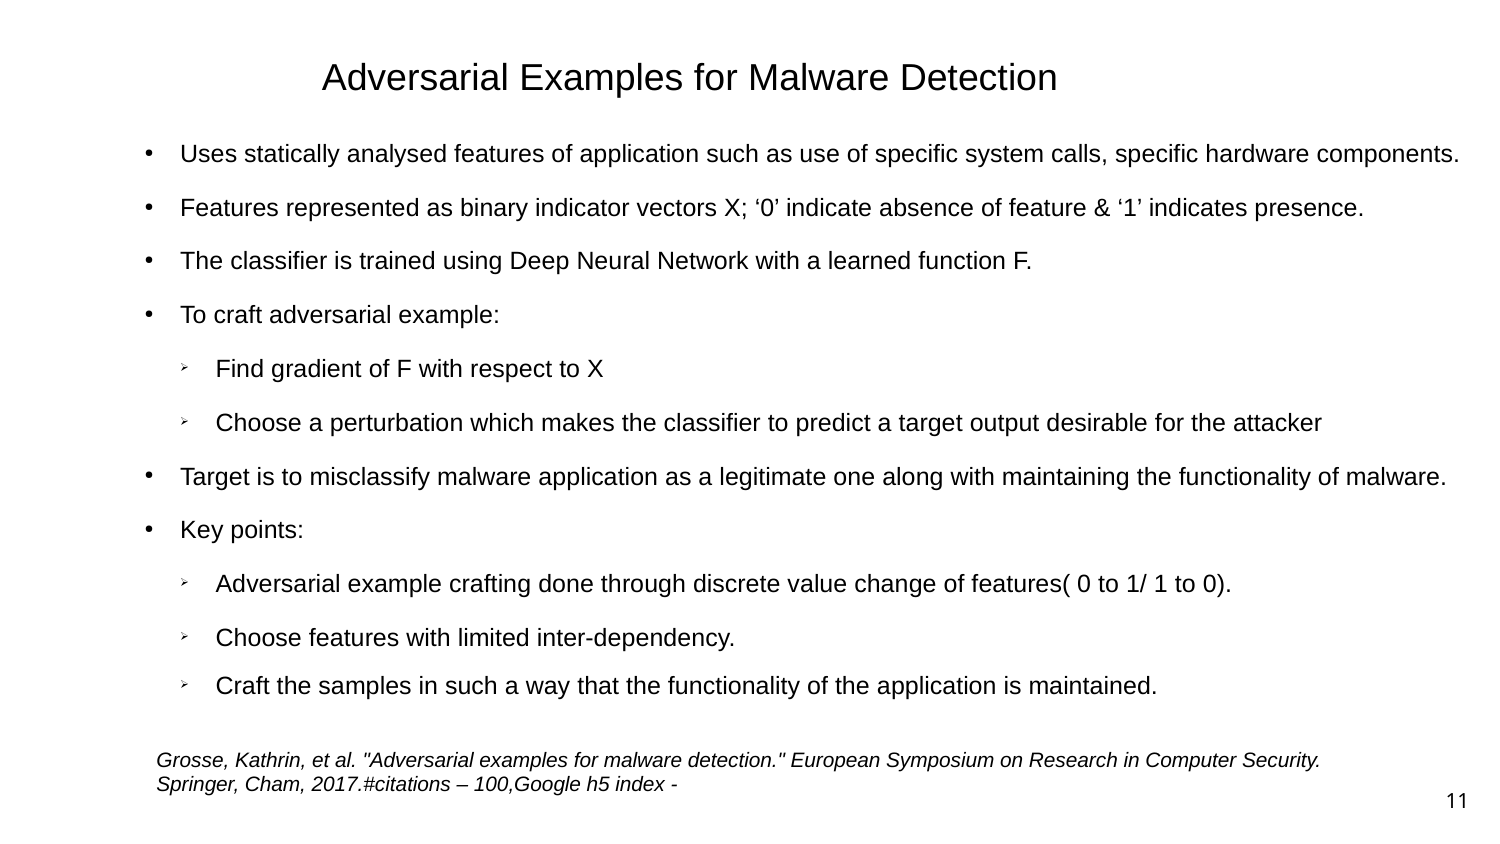

Adversarial Examples for Malware Detection
Uses statically analysed features of application such as use of specific system calls, specific hardware components.
Features represented as binary indicator vectors X; ‘0’ indicate absence of feature & ‘1’ indicates presence.
The classifier is trained using Deep Neural Network with a learned function F.
To craft adversarial example:
Find gradient of F with respect to X
Choose a perturbation which makes the classifier to predict a target output desirable for the attacker
Target is to misclassify malware application as a legitimate one along with maintaining the functionality of malware.
Key points:
Adversarial example crafting done through discrete value change of features( 0 to 1/ 1 to 0).
Choose features with limited inter-dependency.
Craft the samples in such a way that the functionality of the application is maintained.
Grosse, Kathrin, et al. "Adversarial examples for malware detection." European Symposium on Research in Computer Security.
Springer, Cham, 2017.#citations – 100,Google h5 index -
11